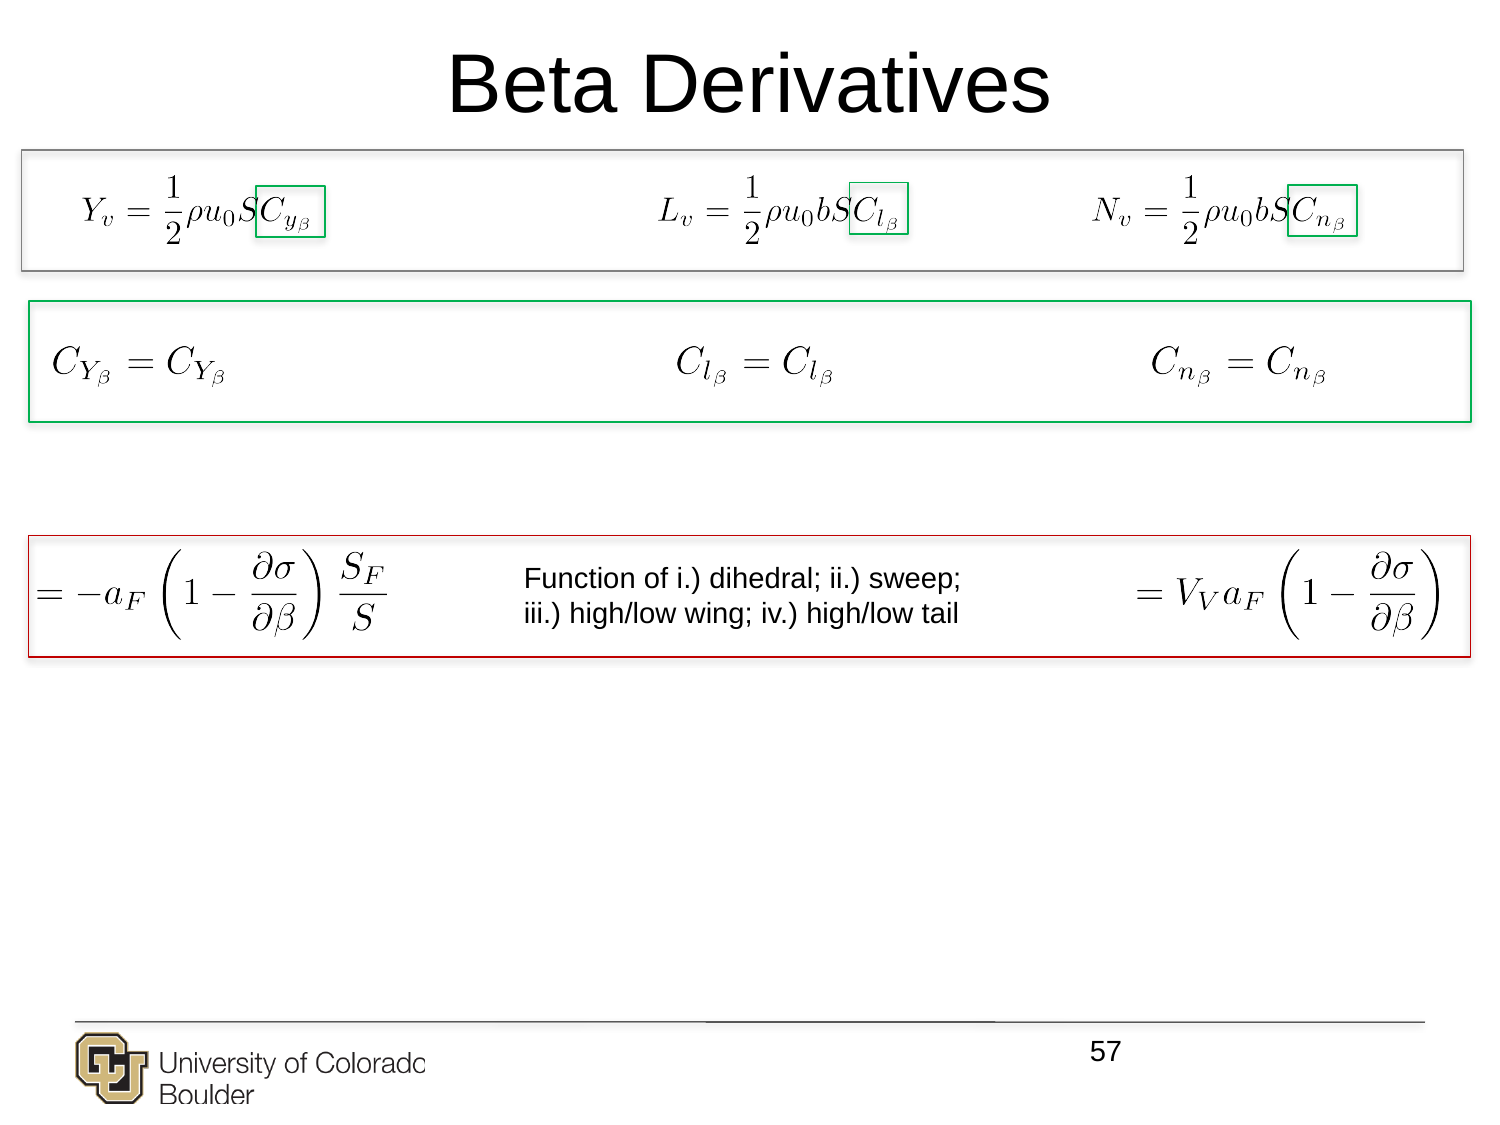

# Beta Derivatives
Function of i.) dihedral; ii.) sweep;
iii.) high/low wing; iv.) high/low tail
57